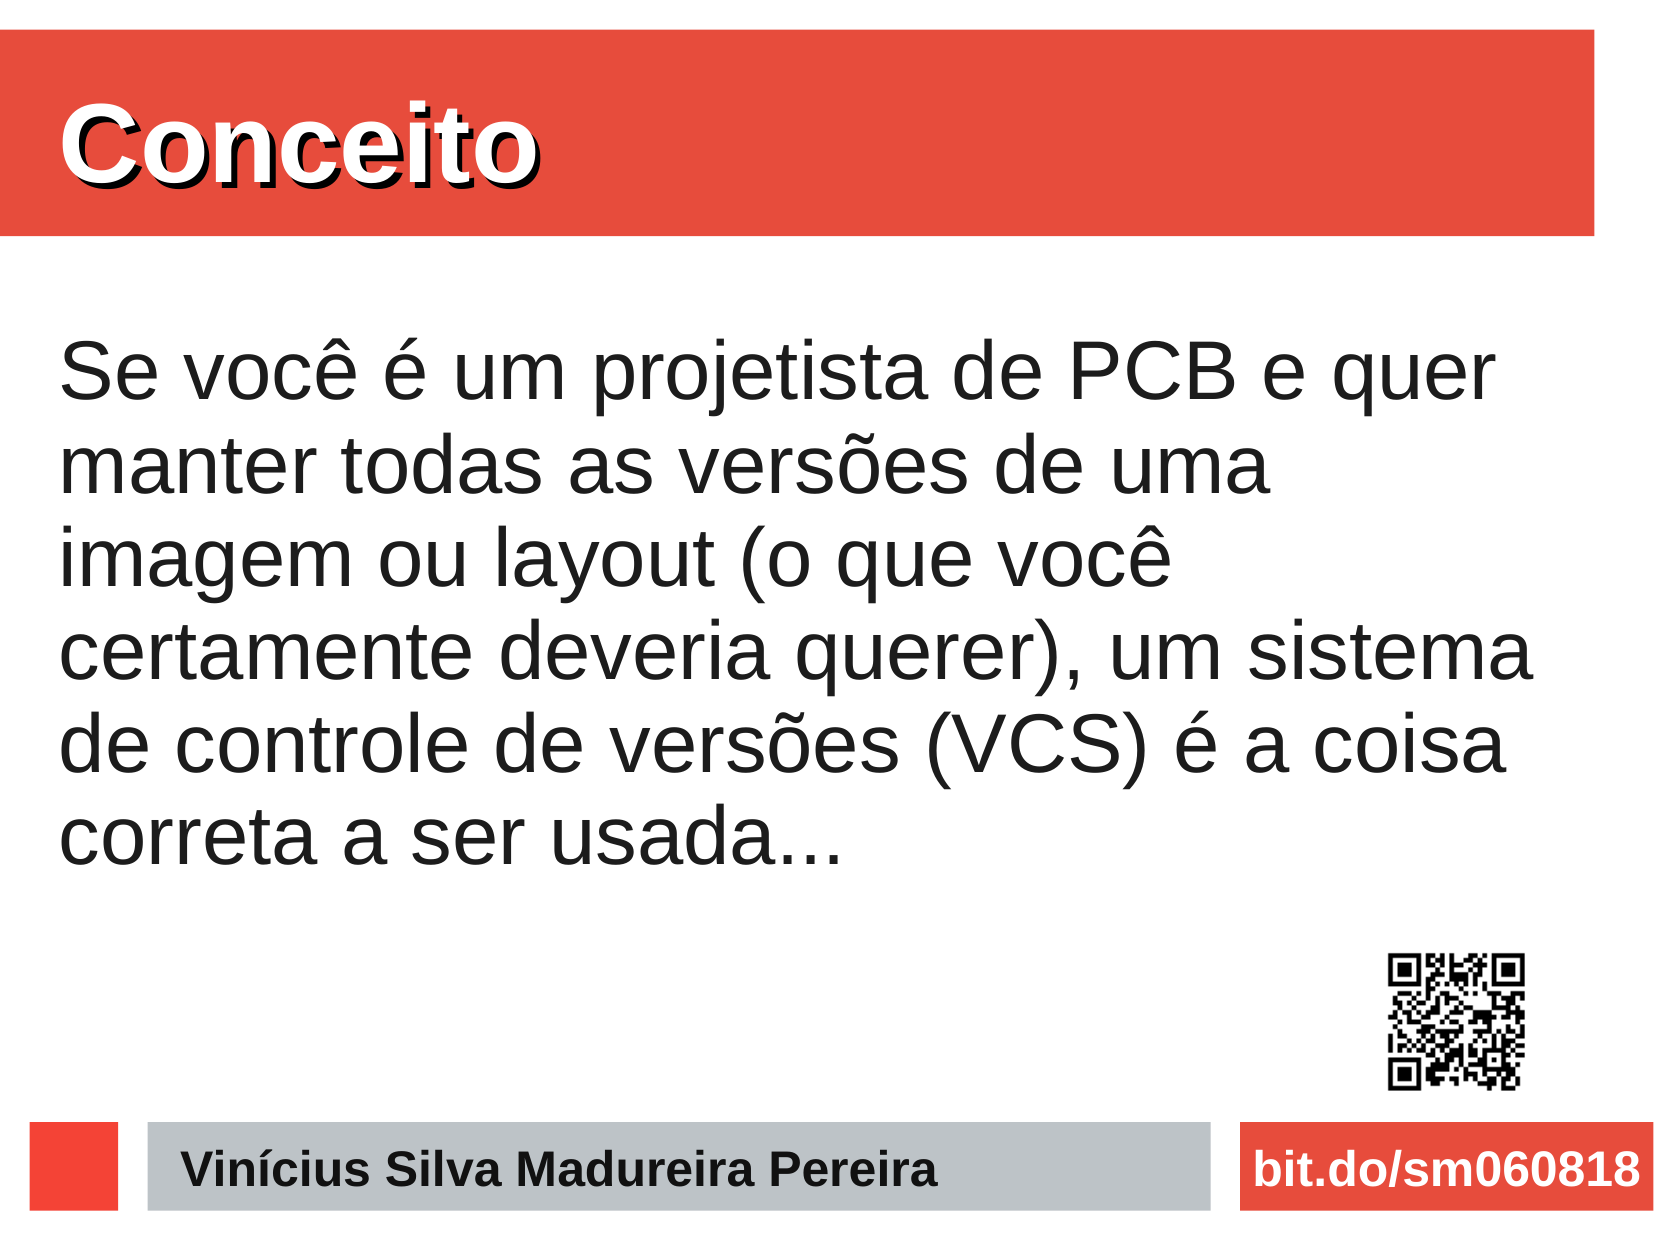

# Conceito
Se você é um projetista de PCB e quer manter todas as versões de uma imagem ou layout (o que você certamente deveria querer), um sistema de controle de versões (VCS) é a coisa correta a ser usada...
Vinícius Silva Madureira Pereira
bit.do/sm060818